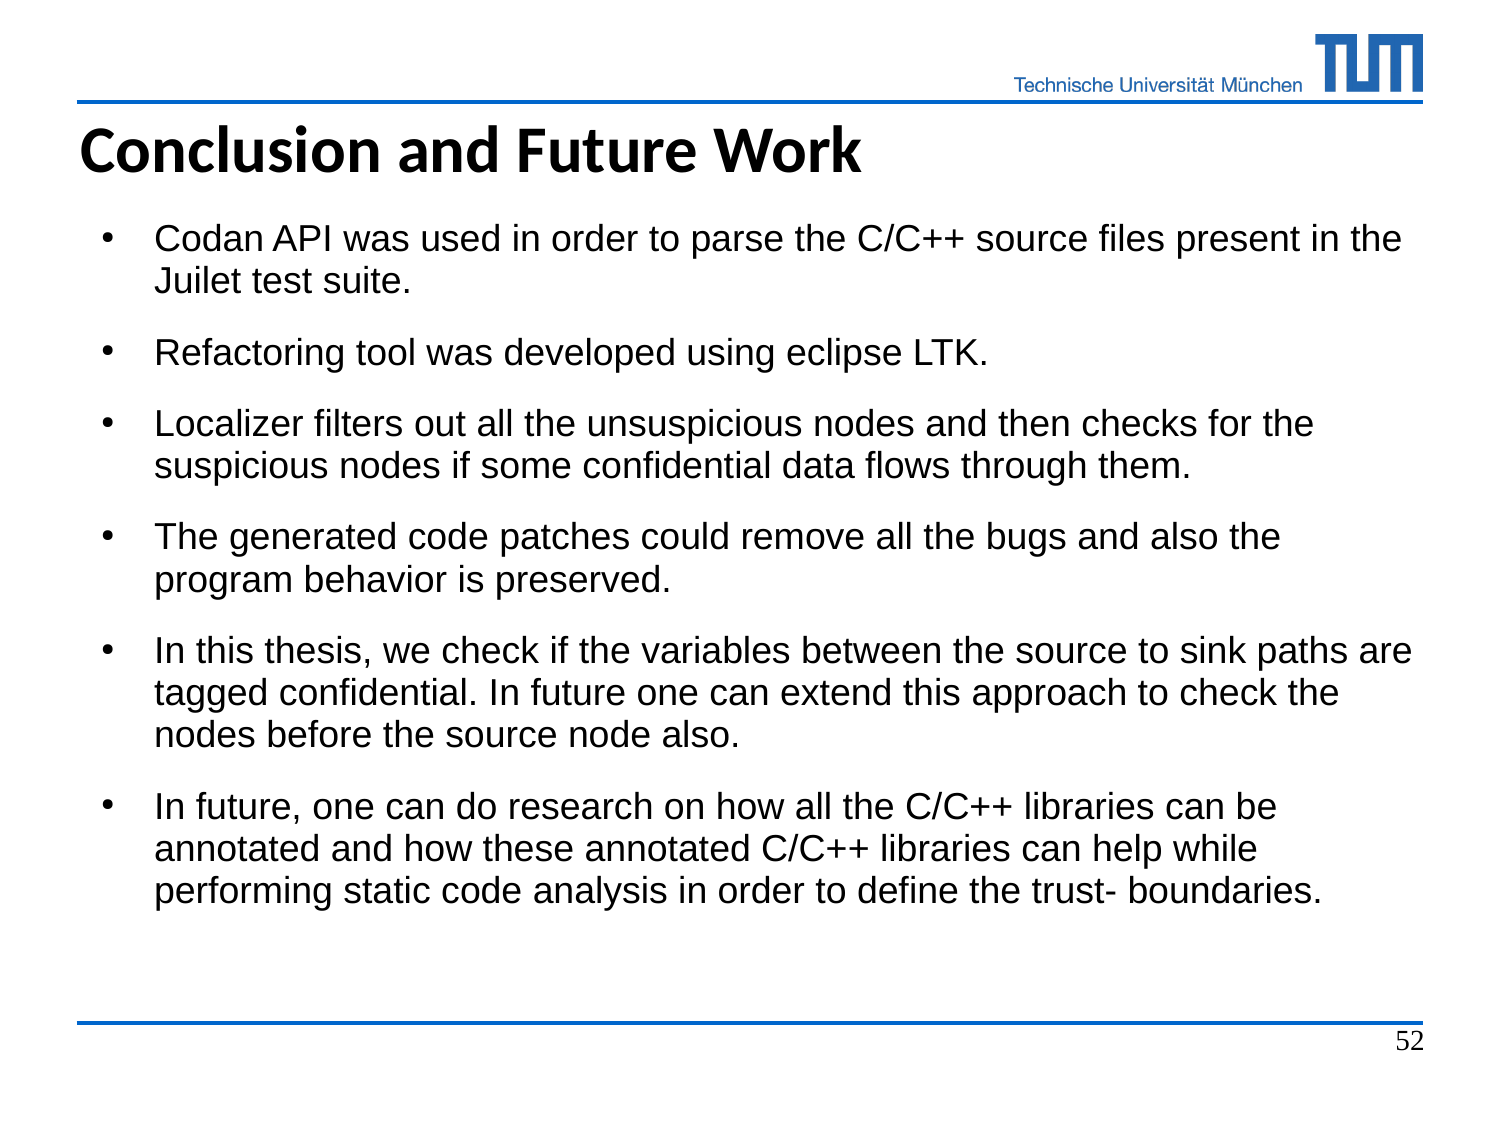

# Conclusion and Future Work
Codan API was used in order to parse the C/C++ source files present in the Juilet test suite.
Refactoring tool was developed using eclipse LTK.
Localizer filters out all the unsuspicious nodes and then checks for the suspicious nodes if some confidential data flows through them.
The generated code patches could remove all the bugs and also the program behavior is preserved.
In this thesis, we check if the variables between the source to sink paths are tagged confidential. In future one can extend this approach to check the nodes before the source node also.
In future, one can do research on how all the C/C++ libraries can be annotated and how these annotated C/C++ libraries can help while performing static code analysis in order to define the trust- boundaries.
52